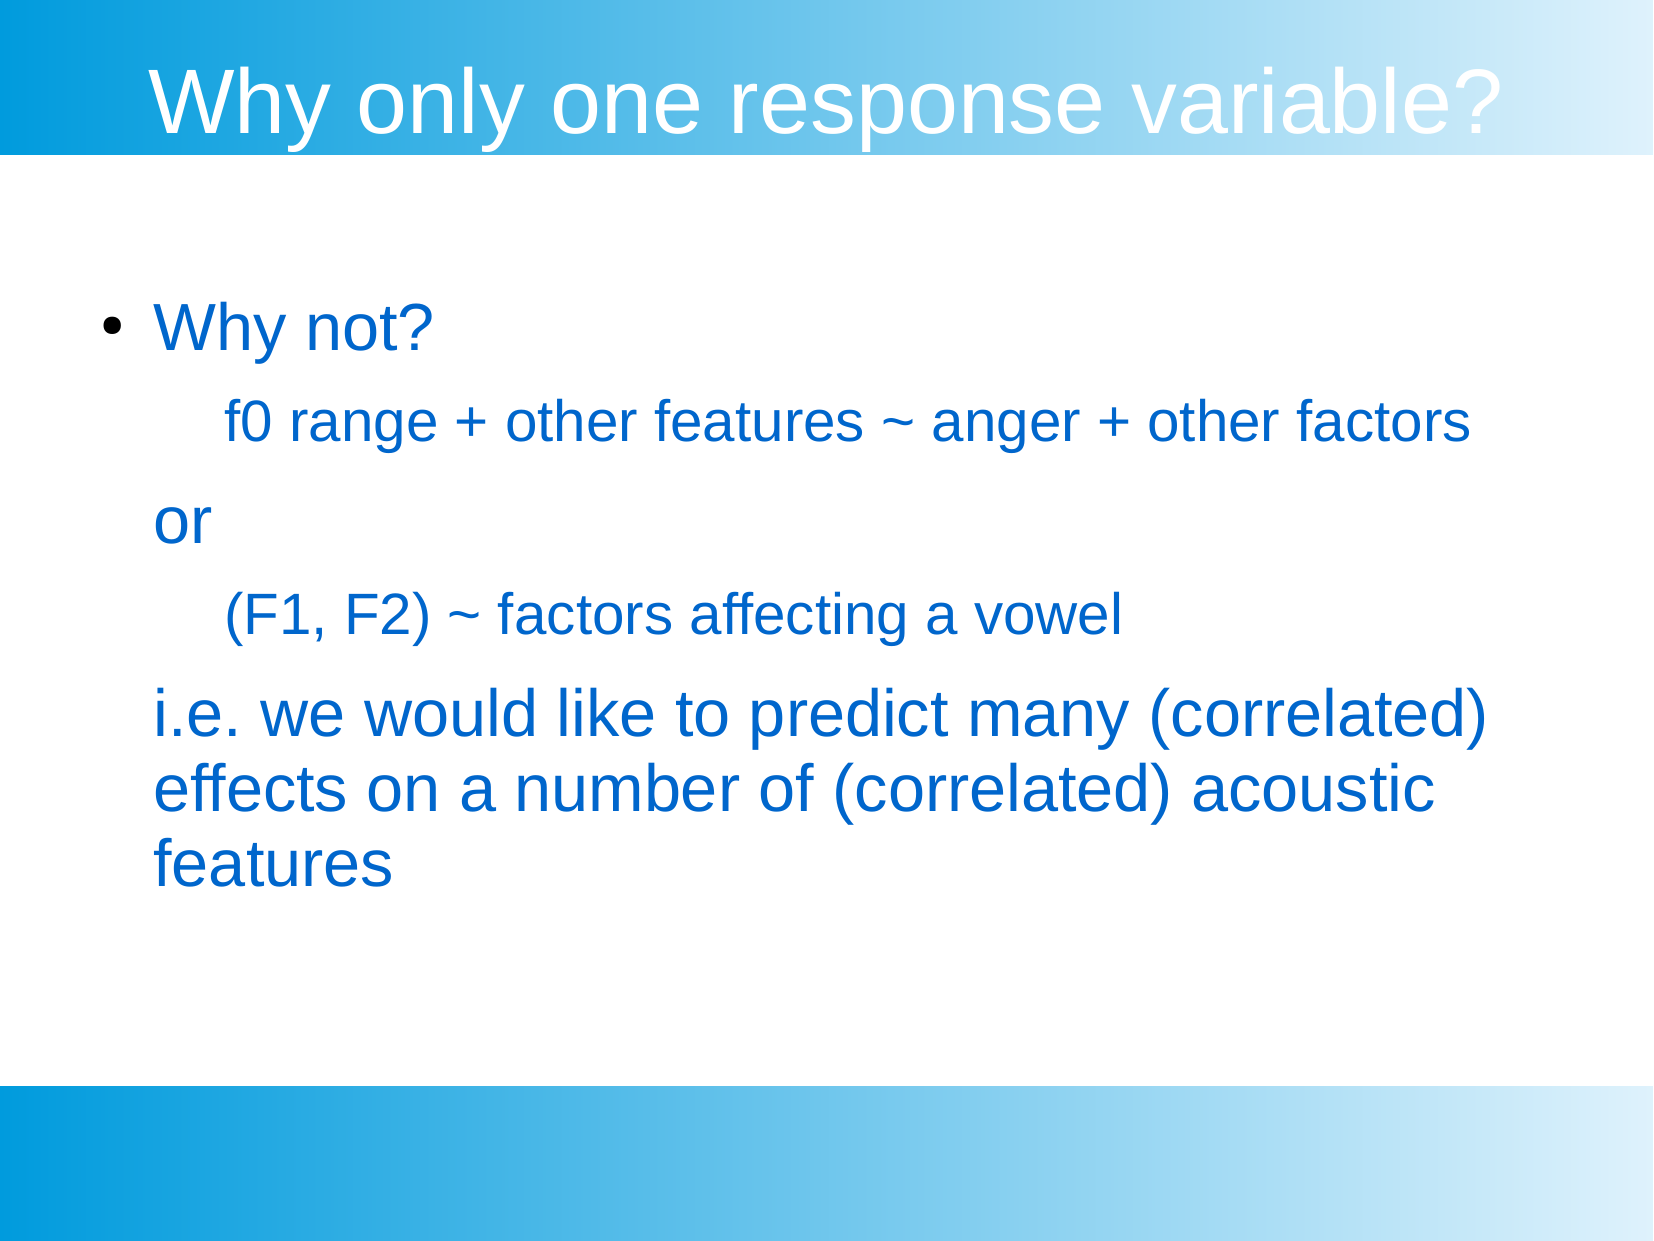

Why only one response variable?
# Why not?
f0 range + other features ~ anger + other factors
or
(F1, F2) ~ factors affecting a vowel
i.e. we would like to predict many (correlated) effects on a number of (correlated) acoustic features